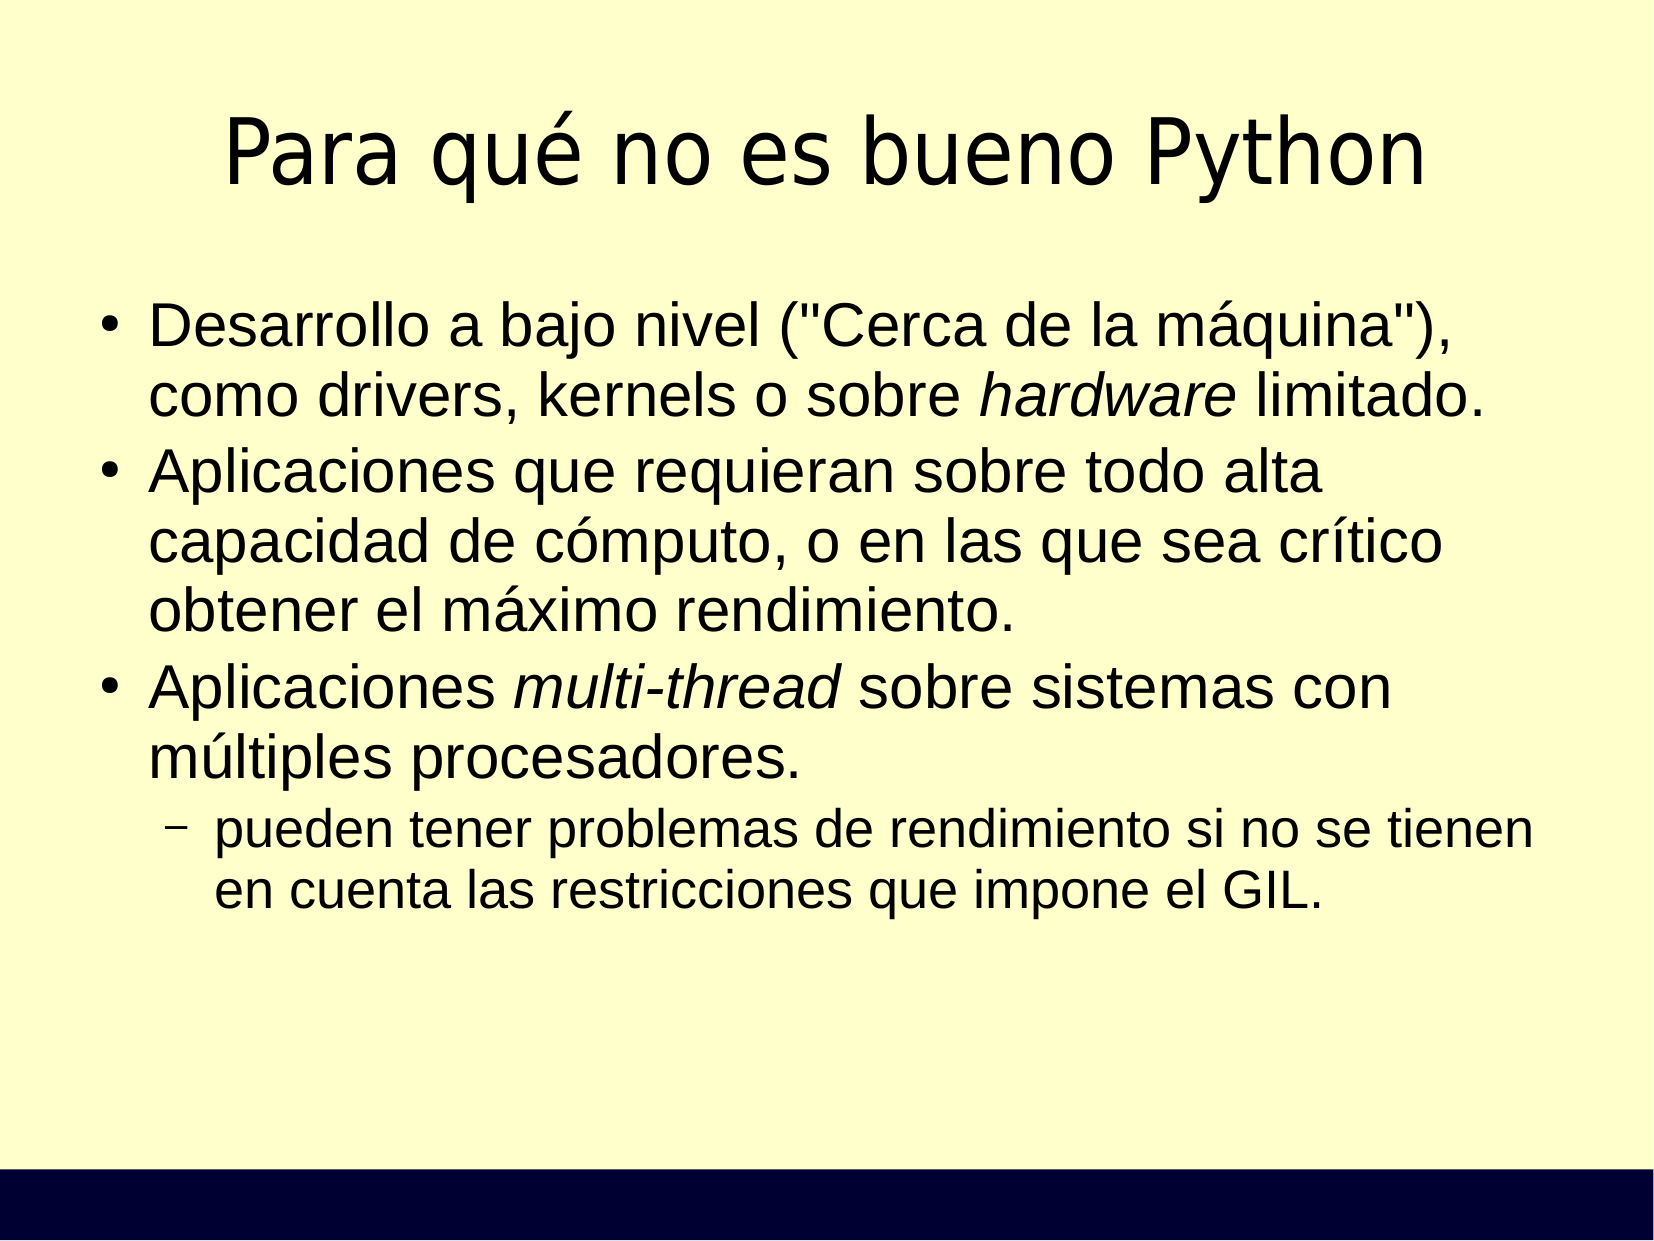

# Para qué no es bueno Python
Desarrollo a bajo nivel ("Cerca de la máquina"), como drivers, kernels o sobre hardware limitado.
Aplicaciones que requieran sobre todo alta capacidad de cómputo, o en las que sea crítico obtener el máximo rendimiento.
Aplicaciones multi-thread sobre sistemas con múltiples procesadores.
pueden tener problemas de rendimiento si no se tienen en cuenta las restricciones que impone el GIL.